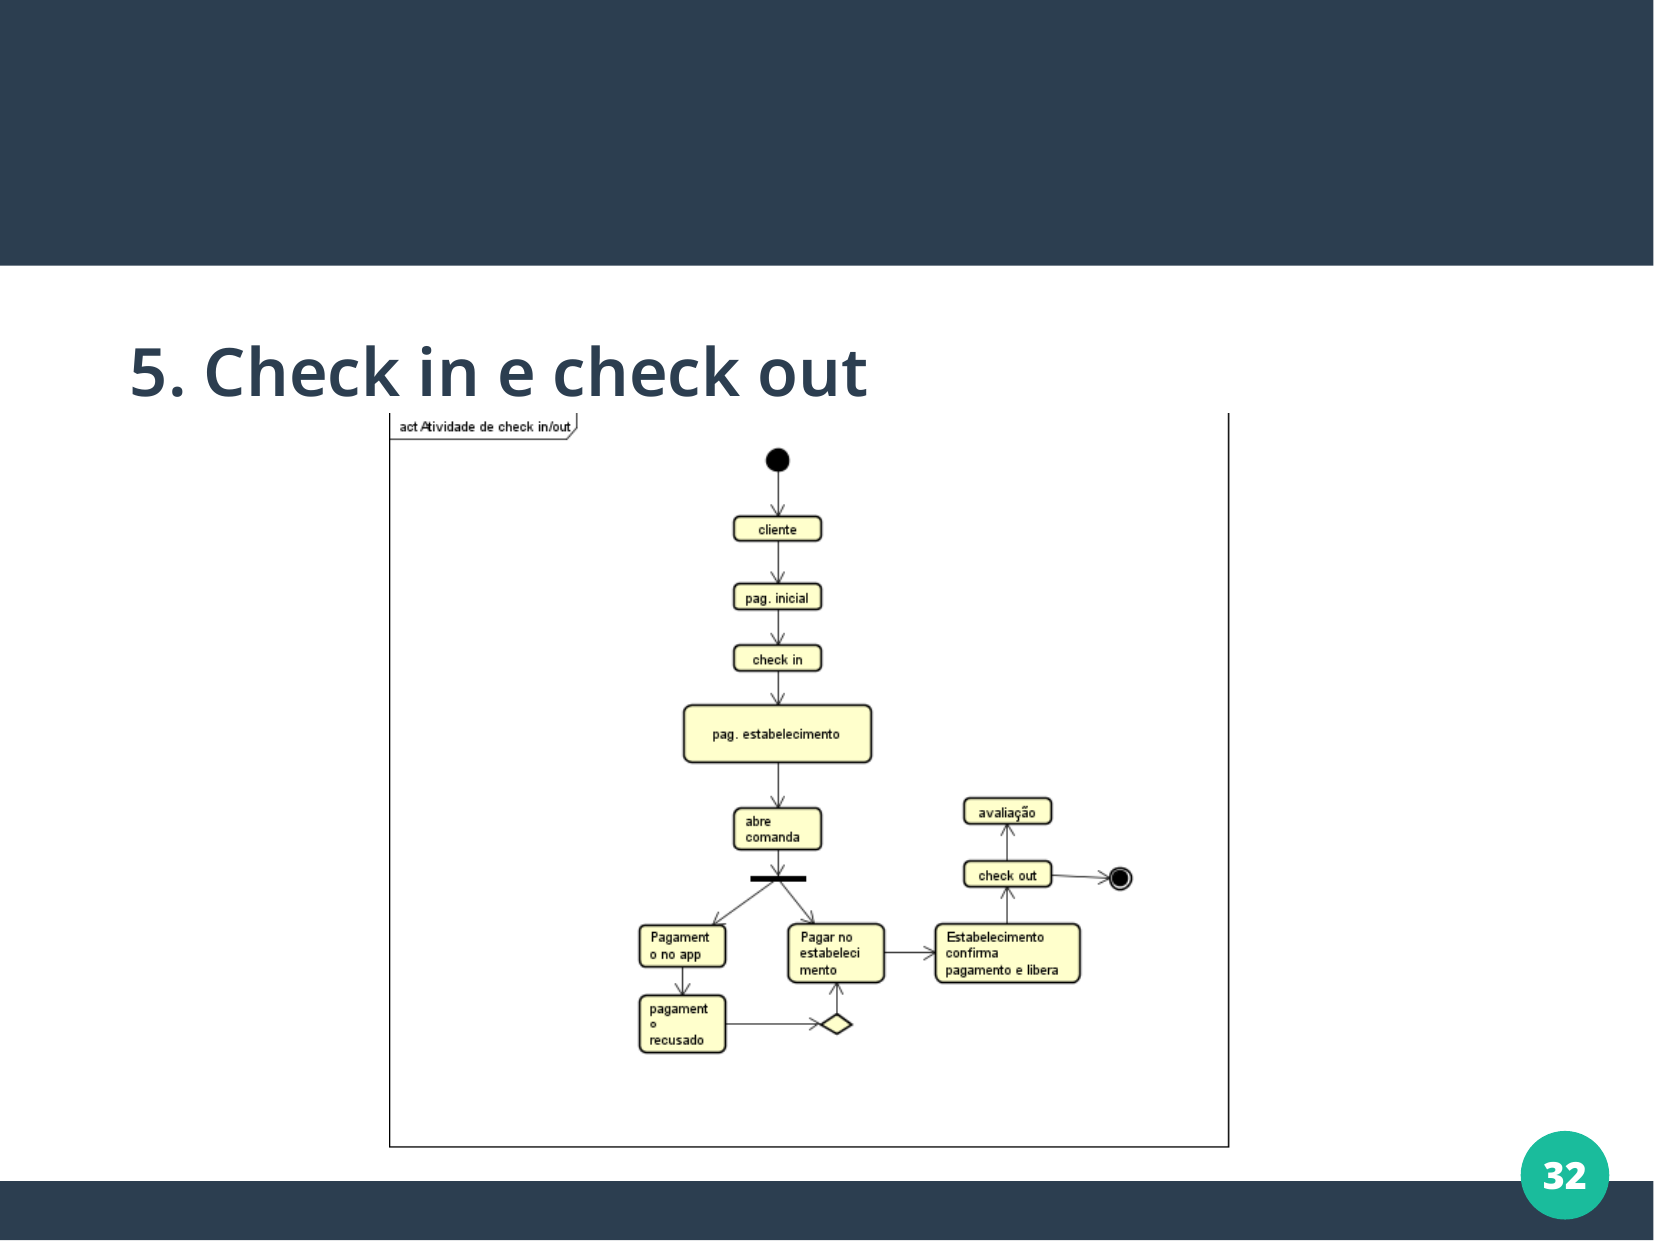

#
5. Check in e check out
32